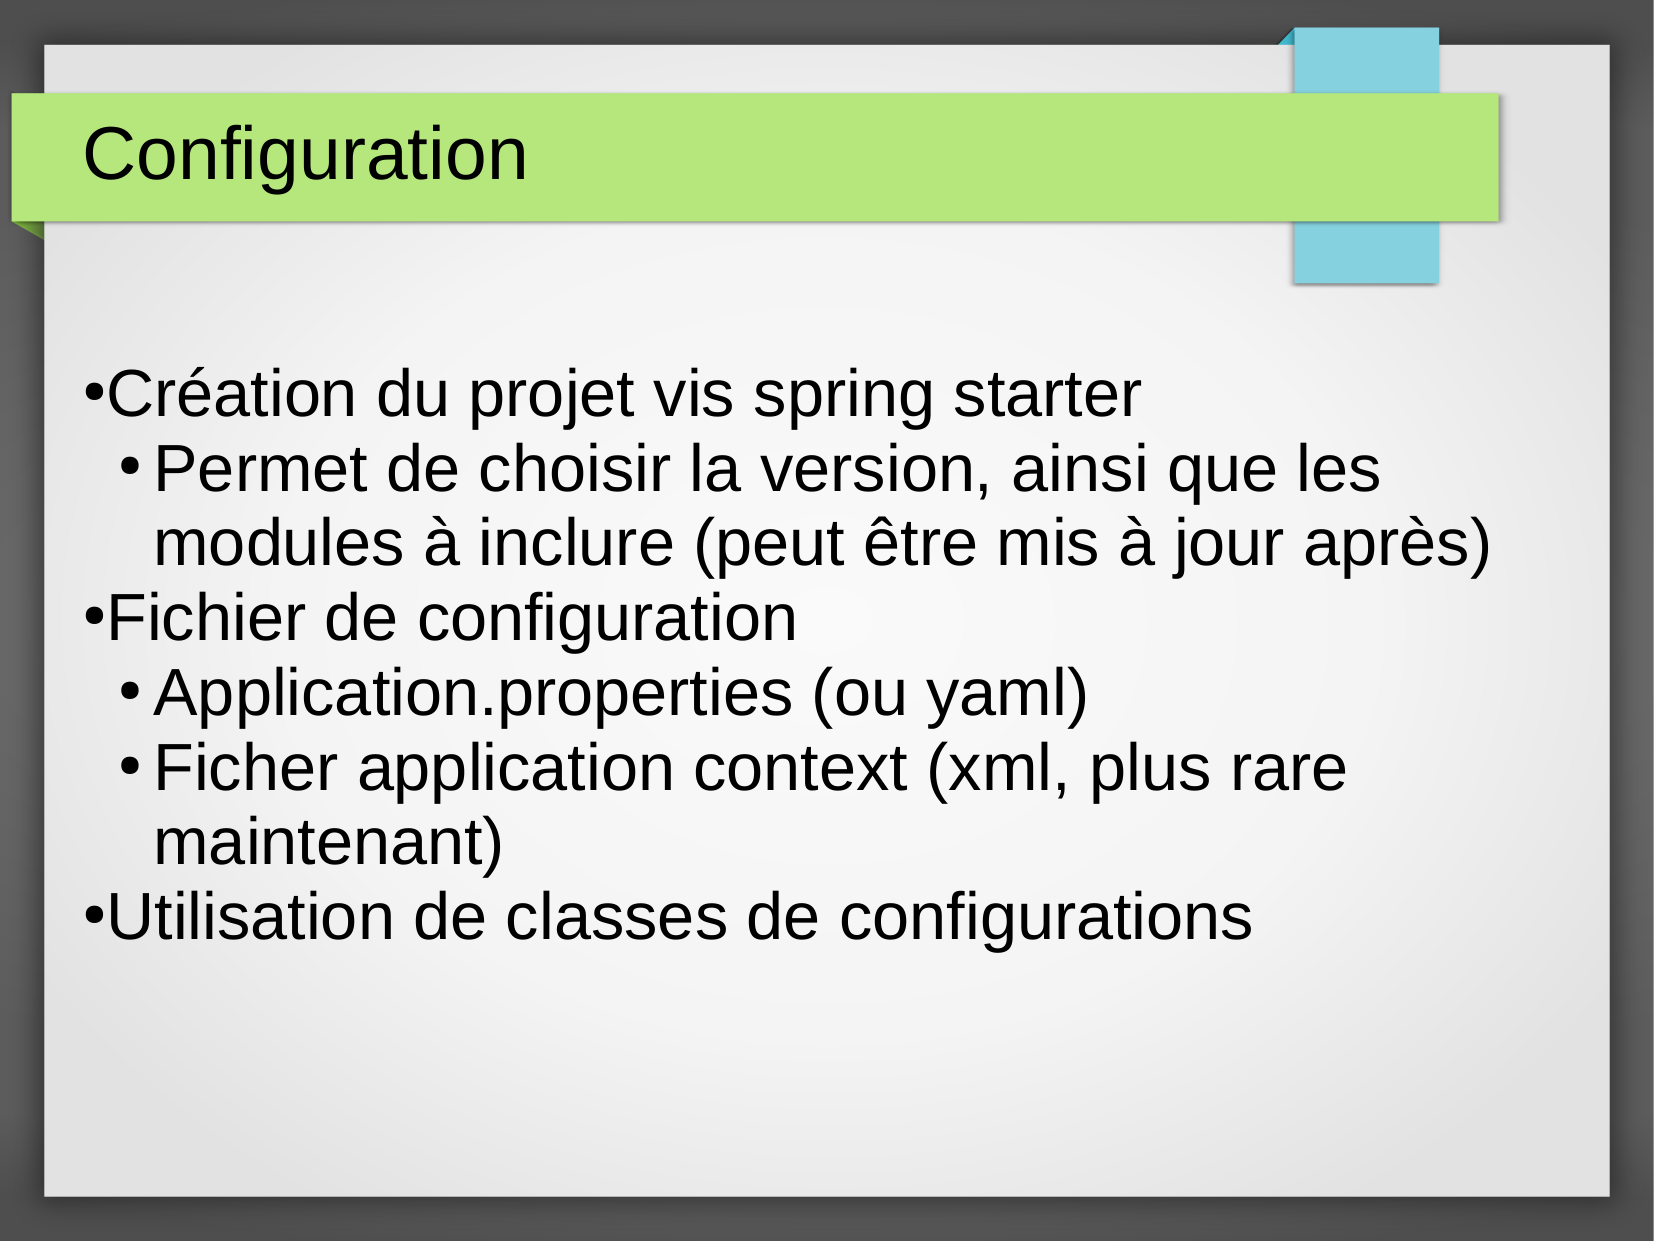

# Configuration
Création du projet vis spring starter
Permet de choisir la version, ainsi que les modules à inclure (peut être mis à jour après)
Fichier de configuration
Application.properties (ou yaml)
Ficher application context (xml, plus rare maintenant)
Utilisation de classes de configurations